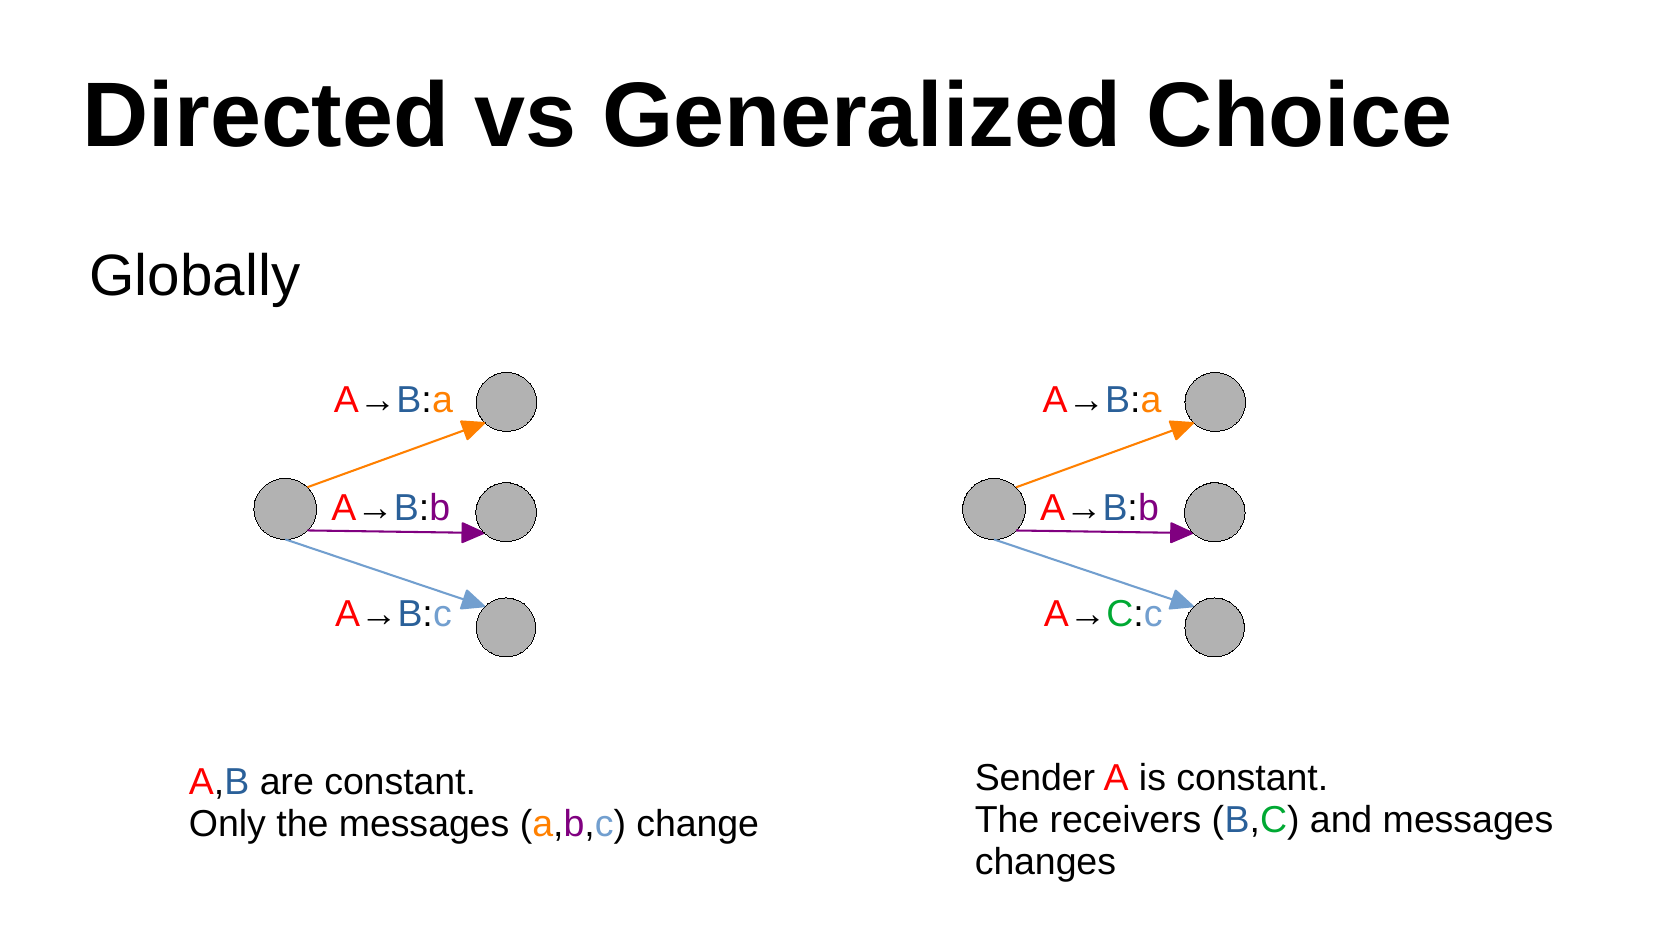

# Directed vs Generalized Choice
Globally
A→B:a
A→B:a
A→B:b
A→B:b
A→B:c
A→C:c
Sender A is constant.
The receivers (B,C) and messages
changes
A,B are constant.
Only the messages (a,b,c) change